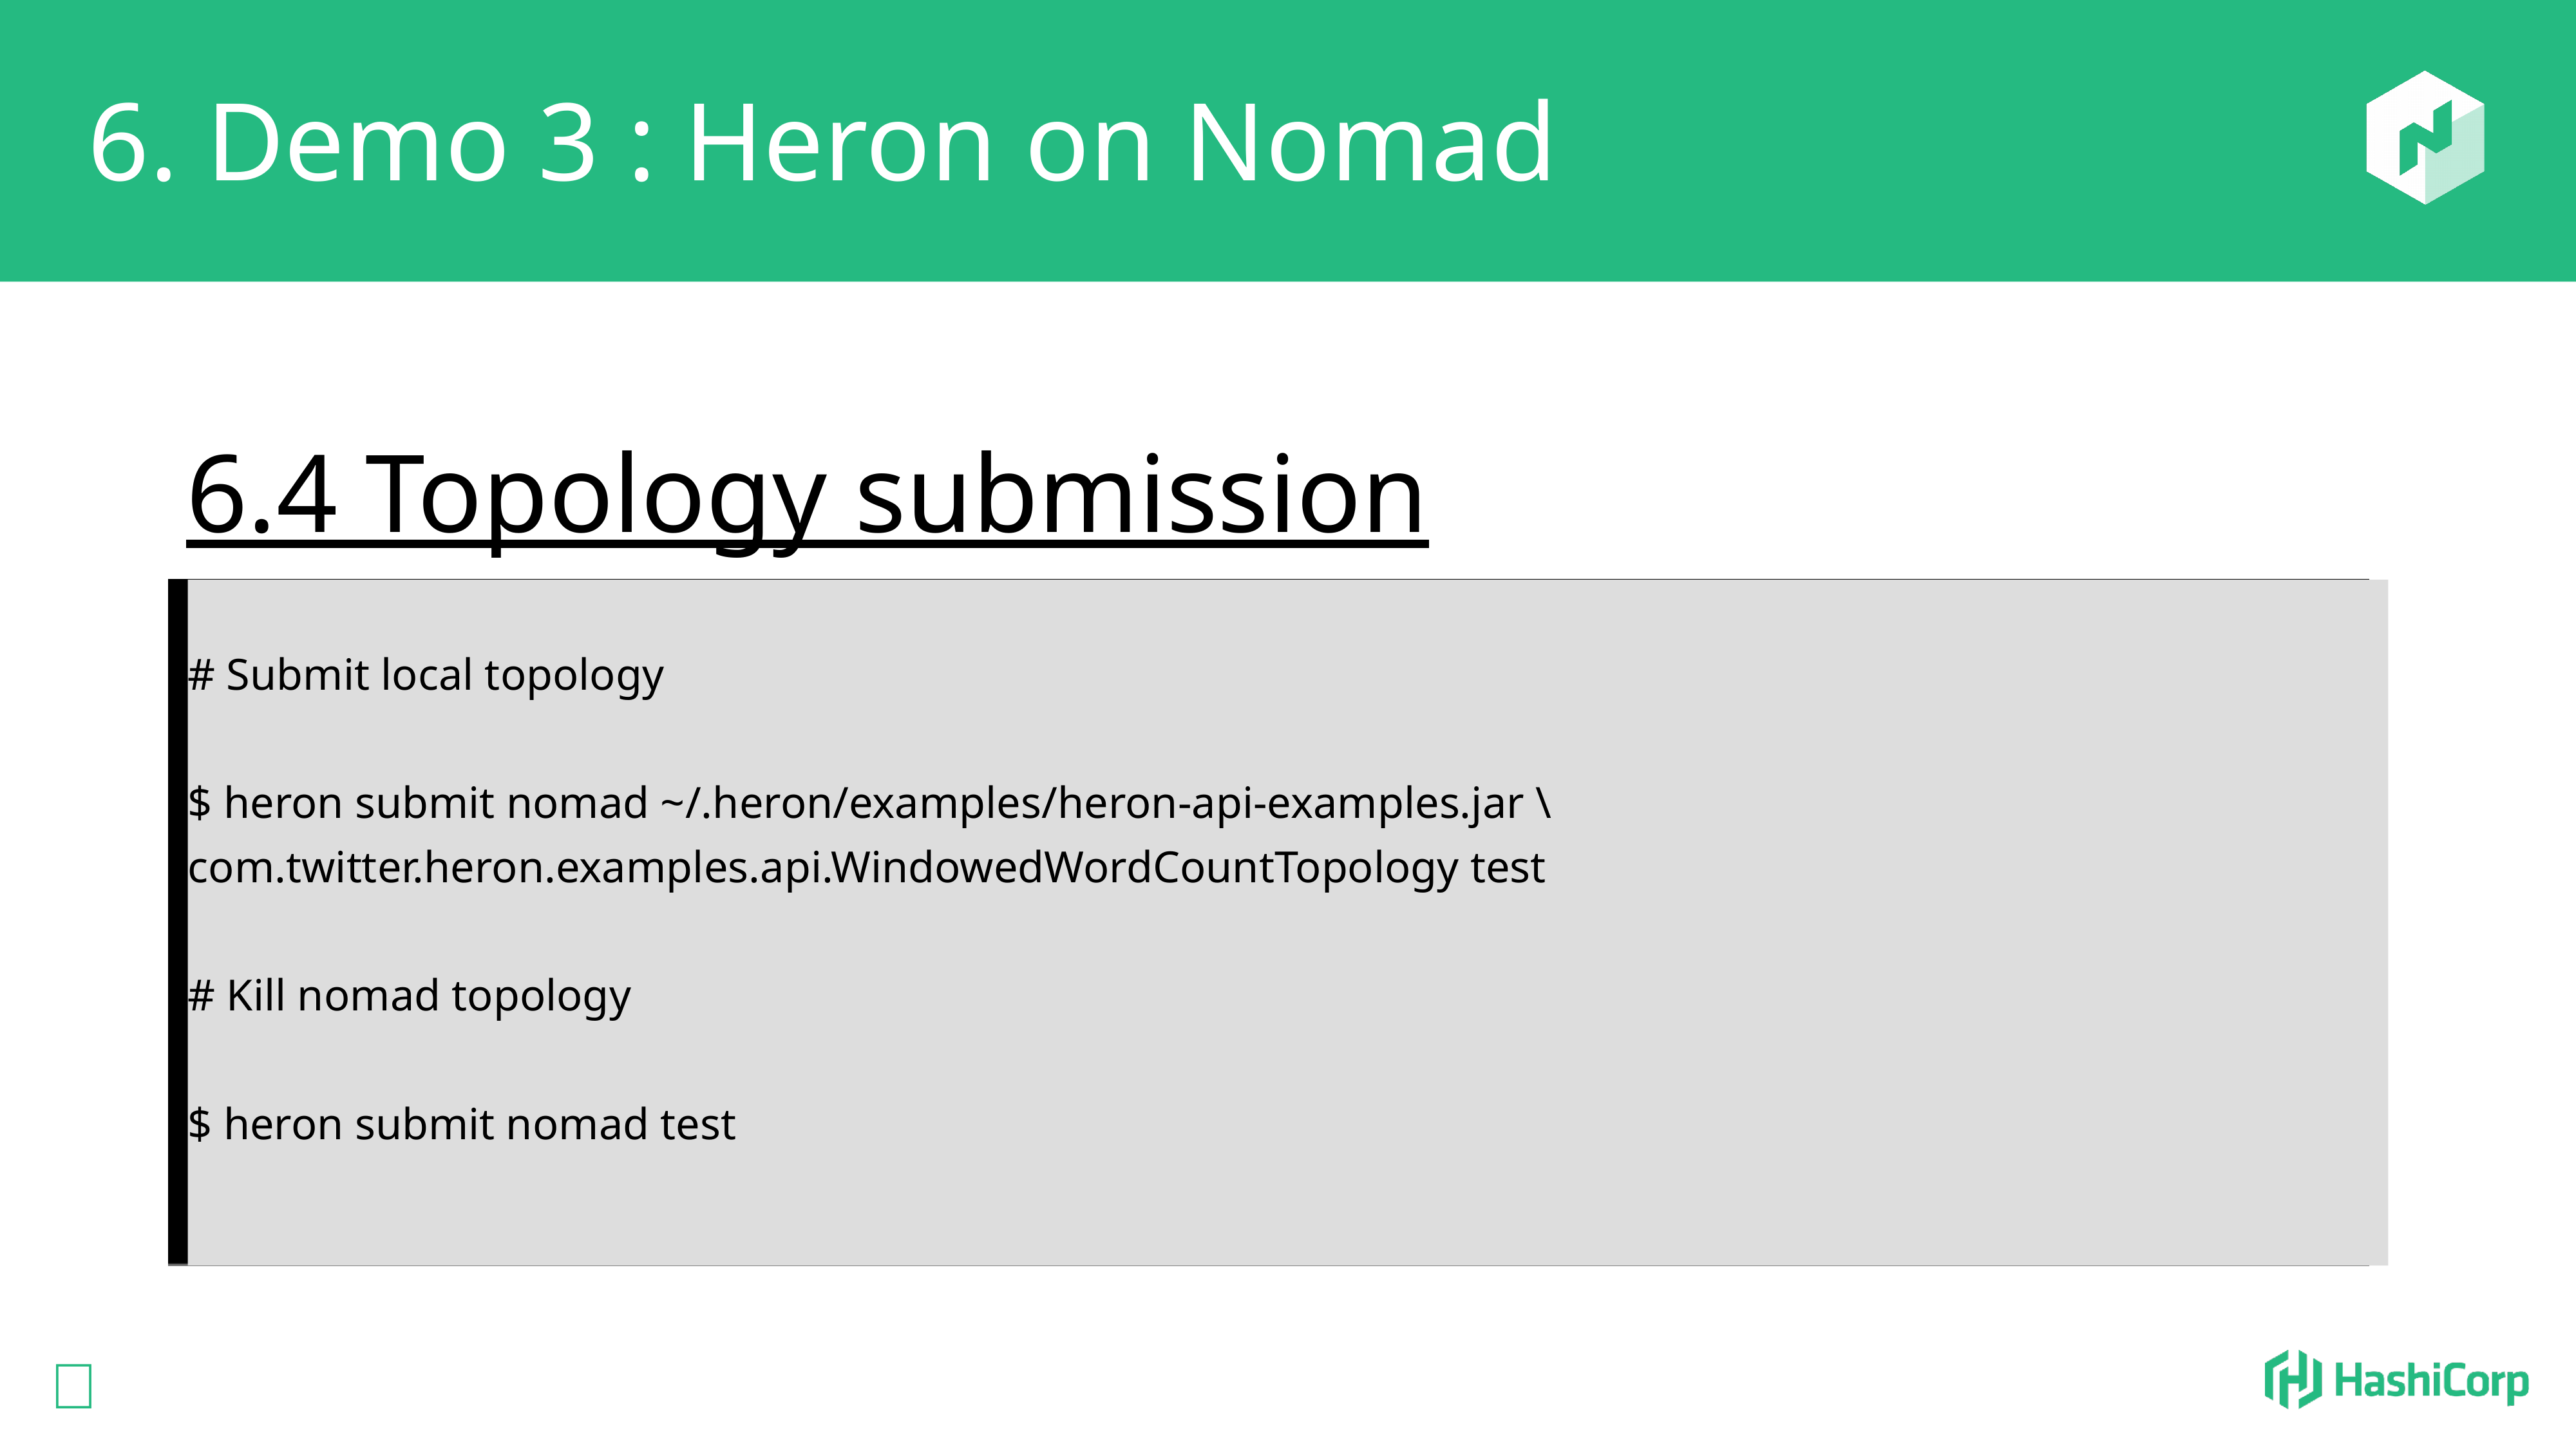

# 6. Demo 3 : Heron on Nomad
6.4 Topology submission
# Submit local topology
$ heron submit nomad ~/.heron/examples/heron-api-examples.jar \com.twitter.heron.examples.api.WindowedWordCountTopology test
# Kill nomad topology
$ heron submit nomad test